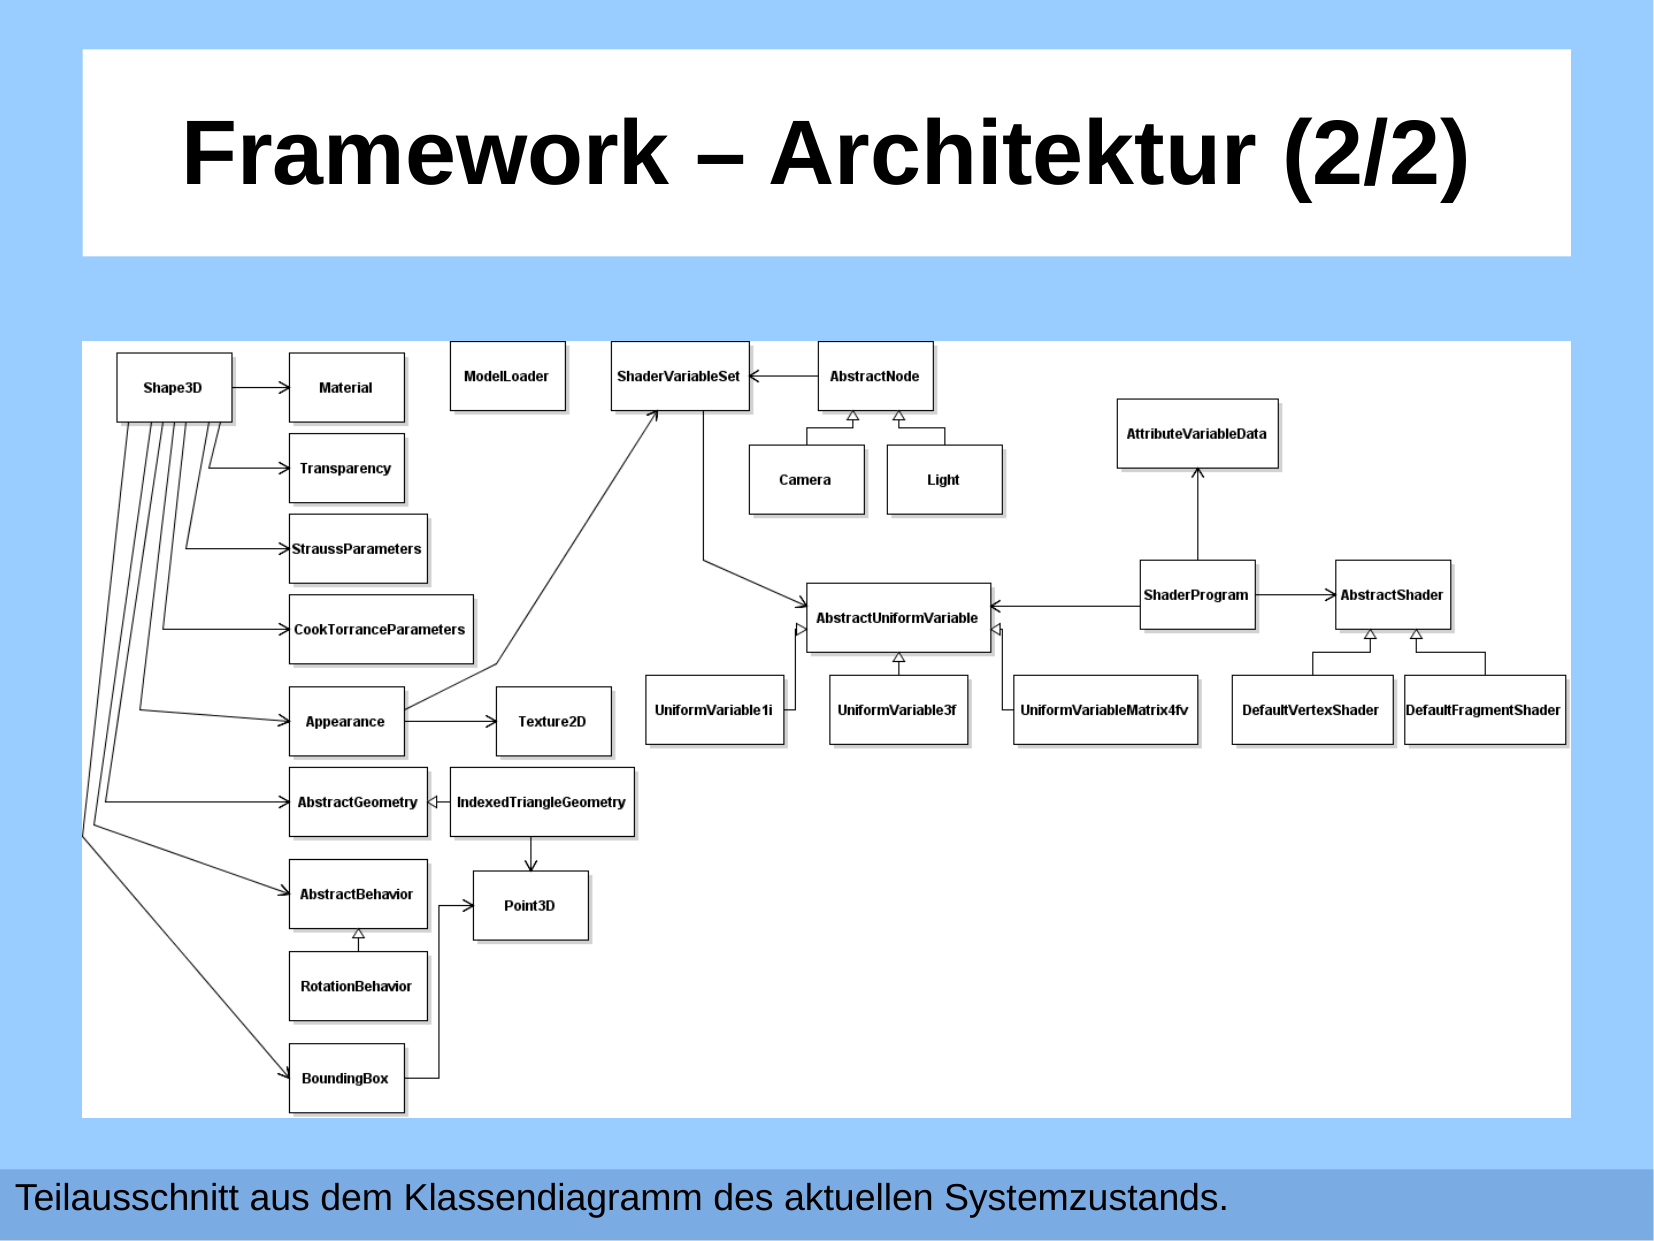

# Framework – Architektur (2/2)
Teilausschnitt aus dem Klassendiagramm des aktuellen Systemzustands.